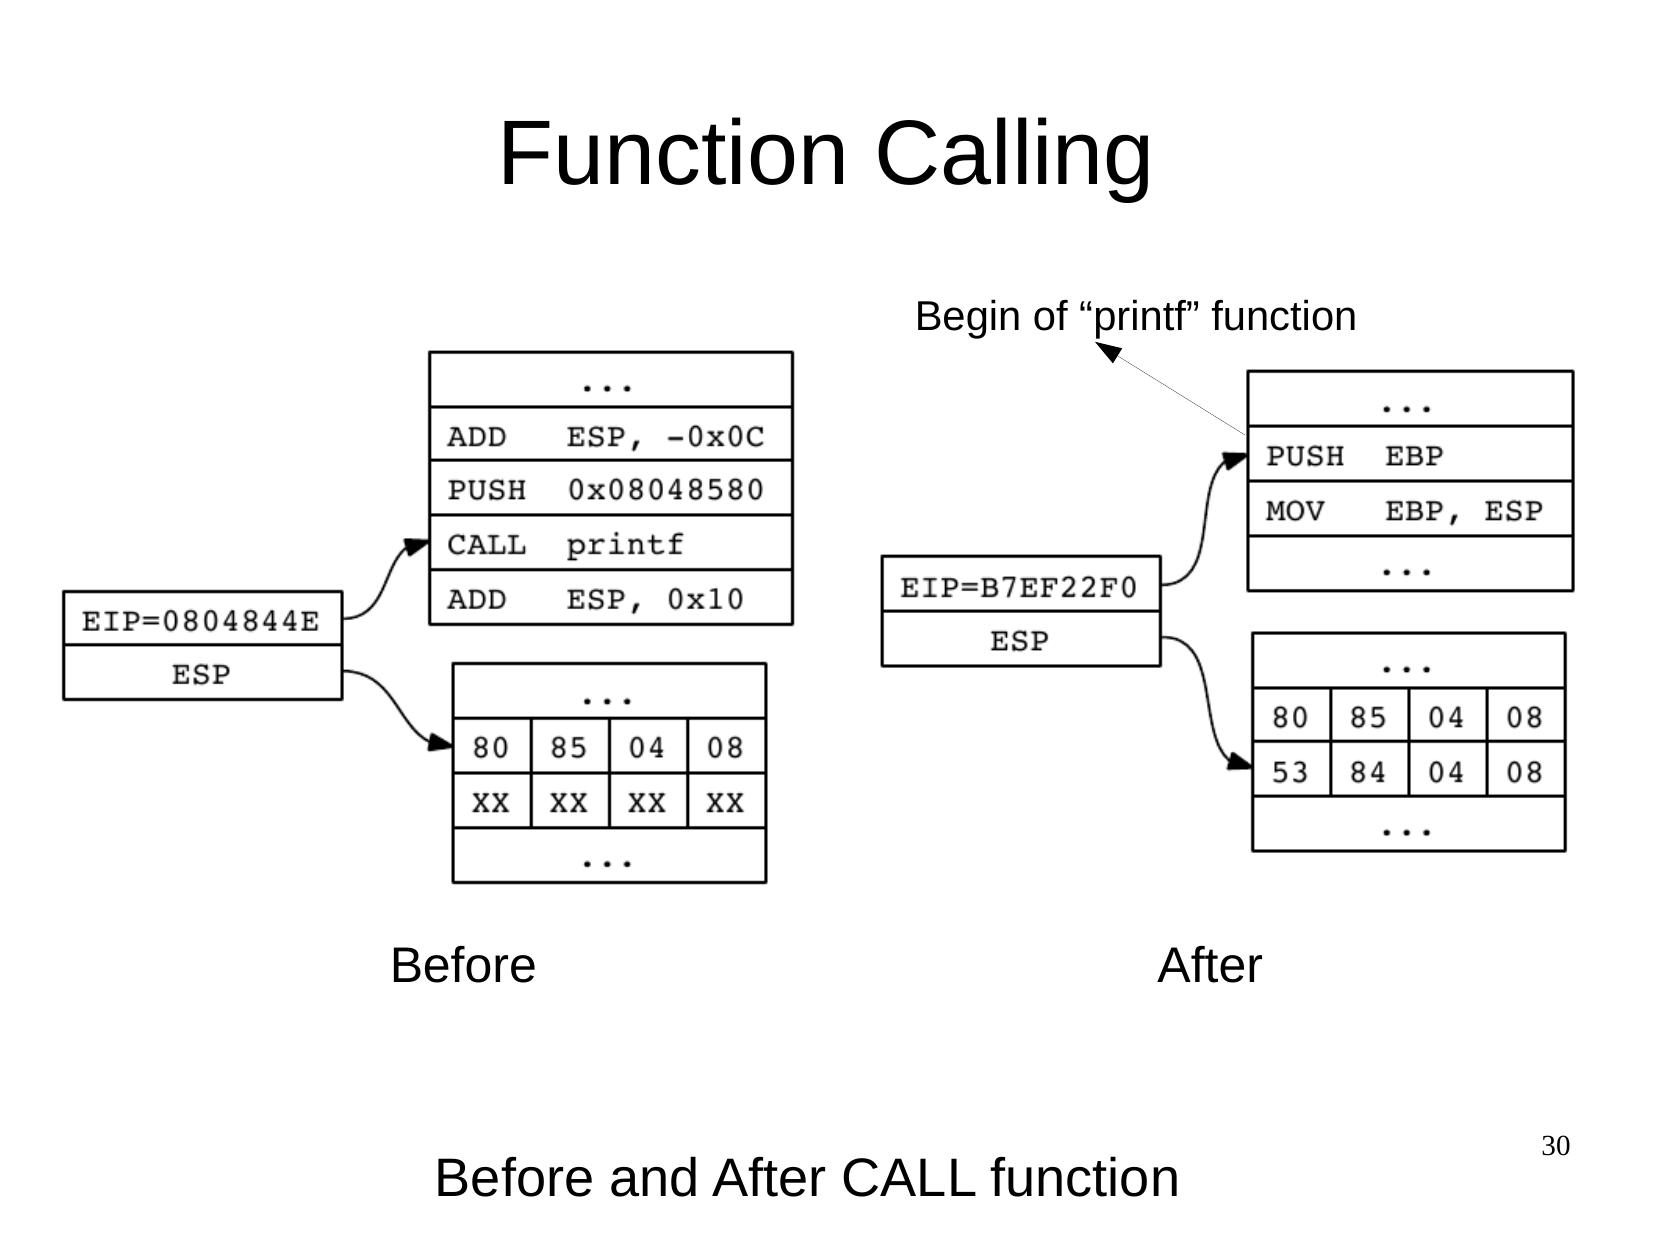

# Function Calling
Begin of “printf” function
Before
After
30
Before and After CALL function